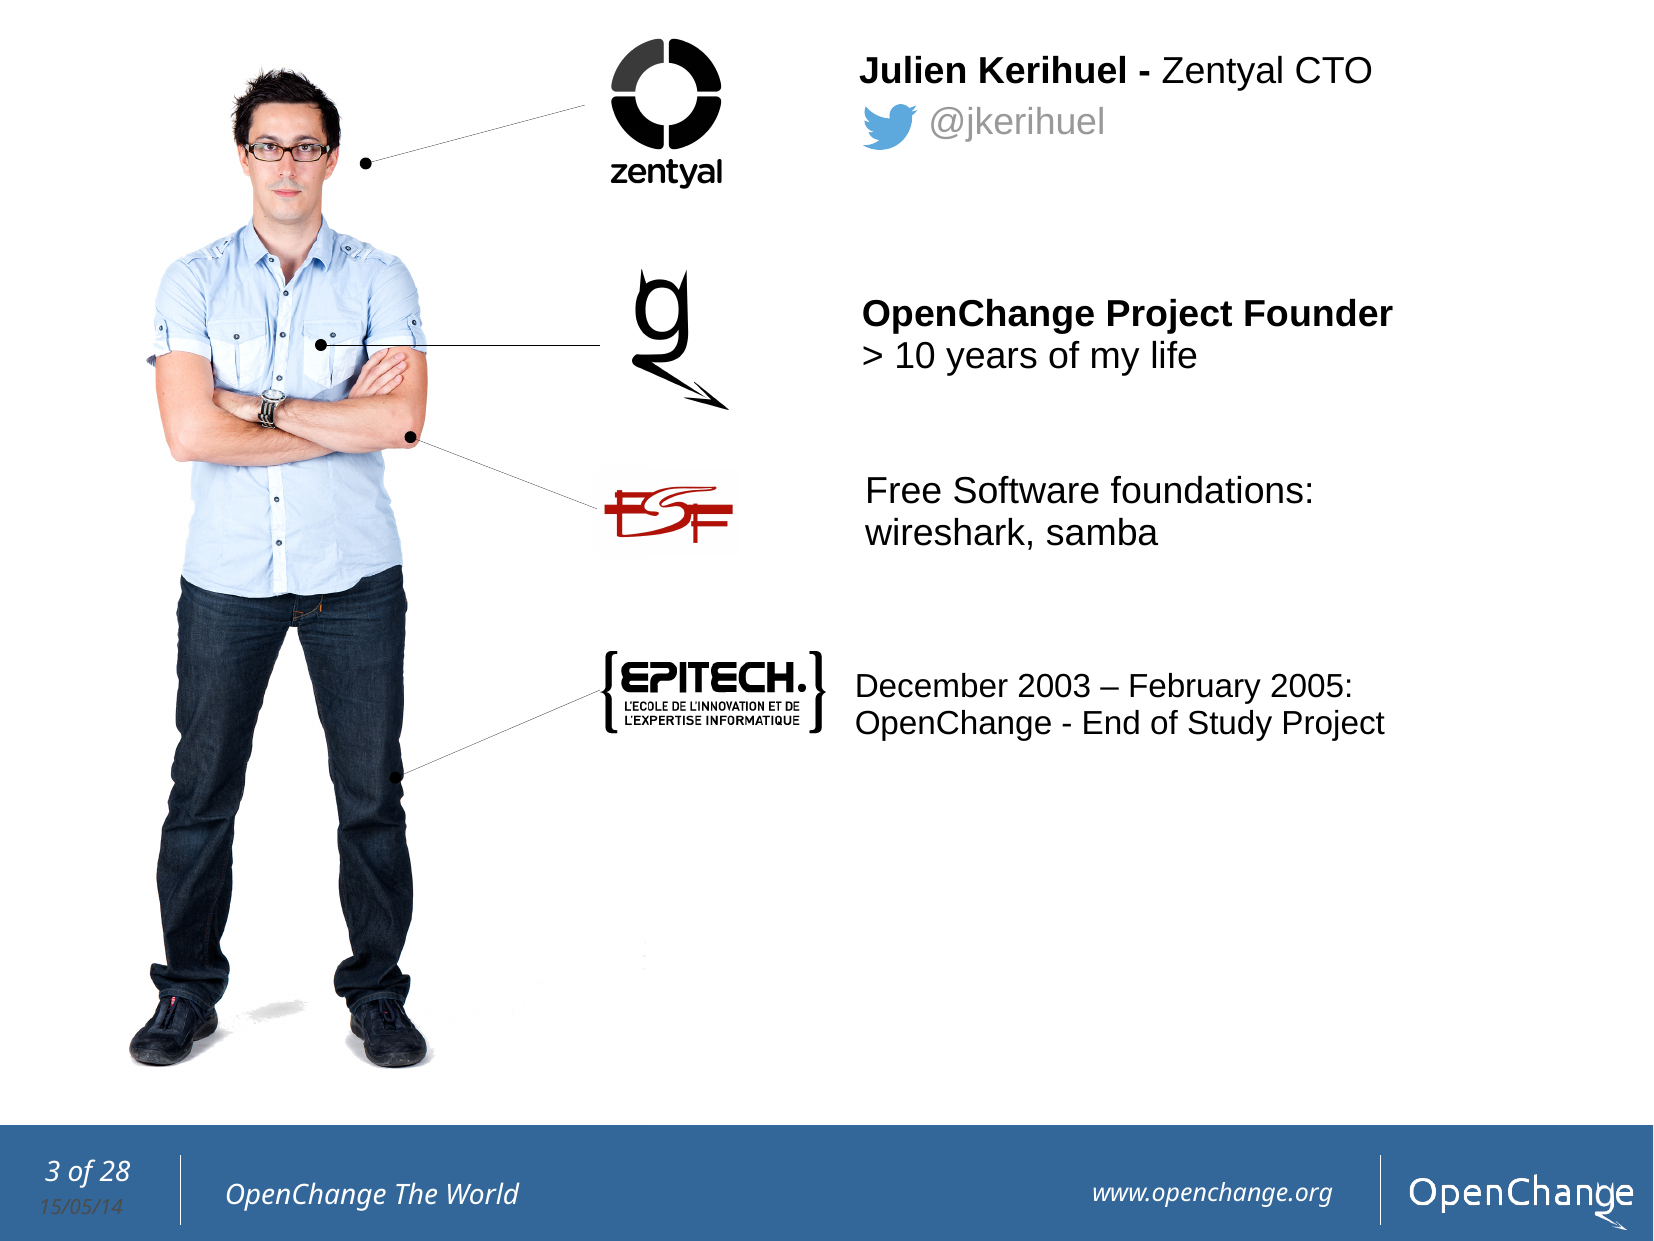

Julien Kerihuel - Zentyal CTO
@jkerihuel
OpenChange Project Founder
> 10 years of my life
Free Software foundations:
wireshark, samba
December 2003 – February 2005:
OpenChange - End of Study Project